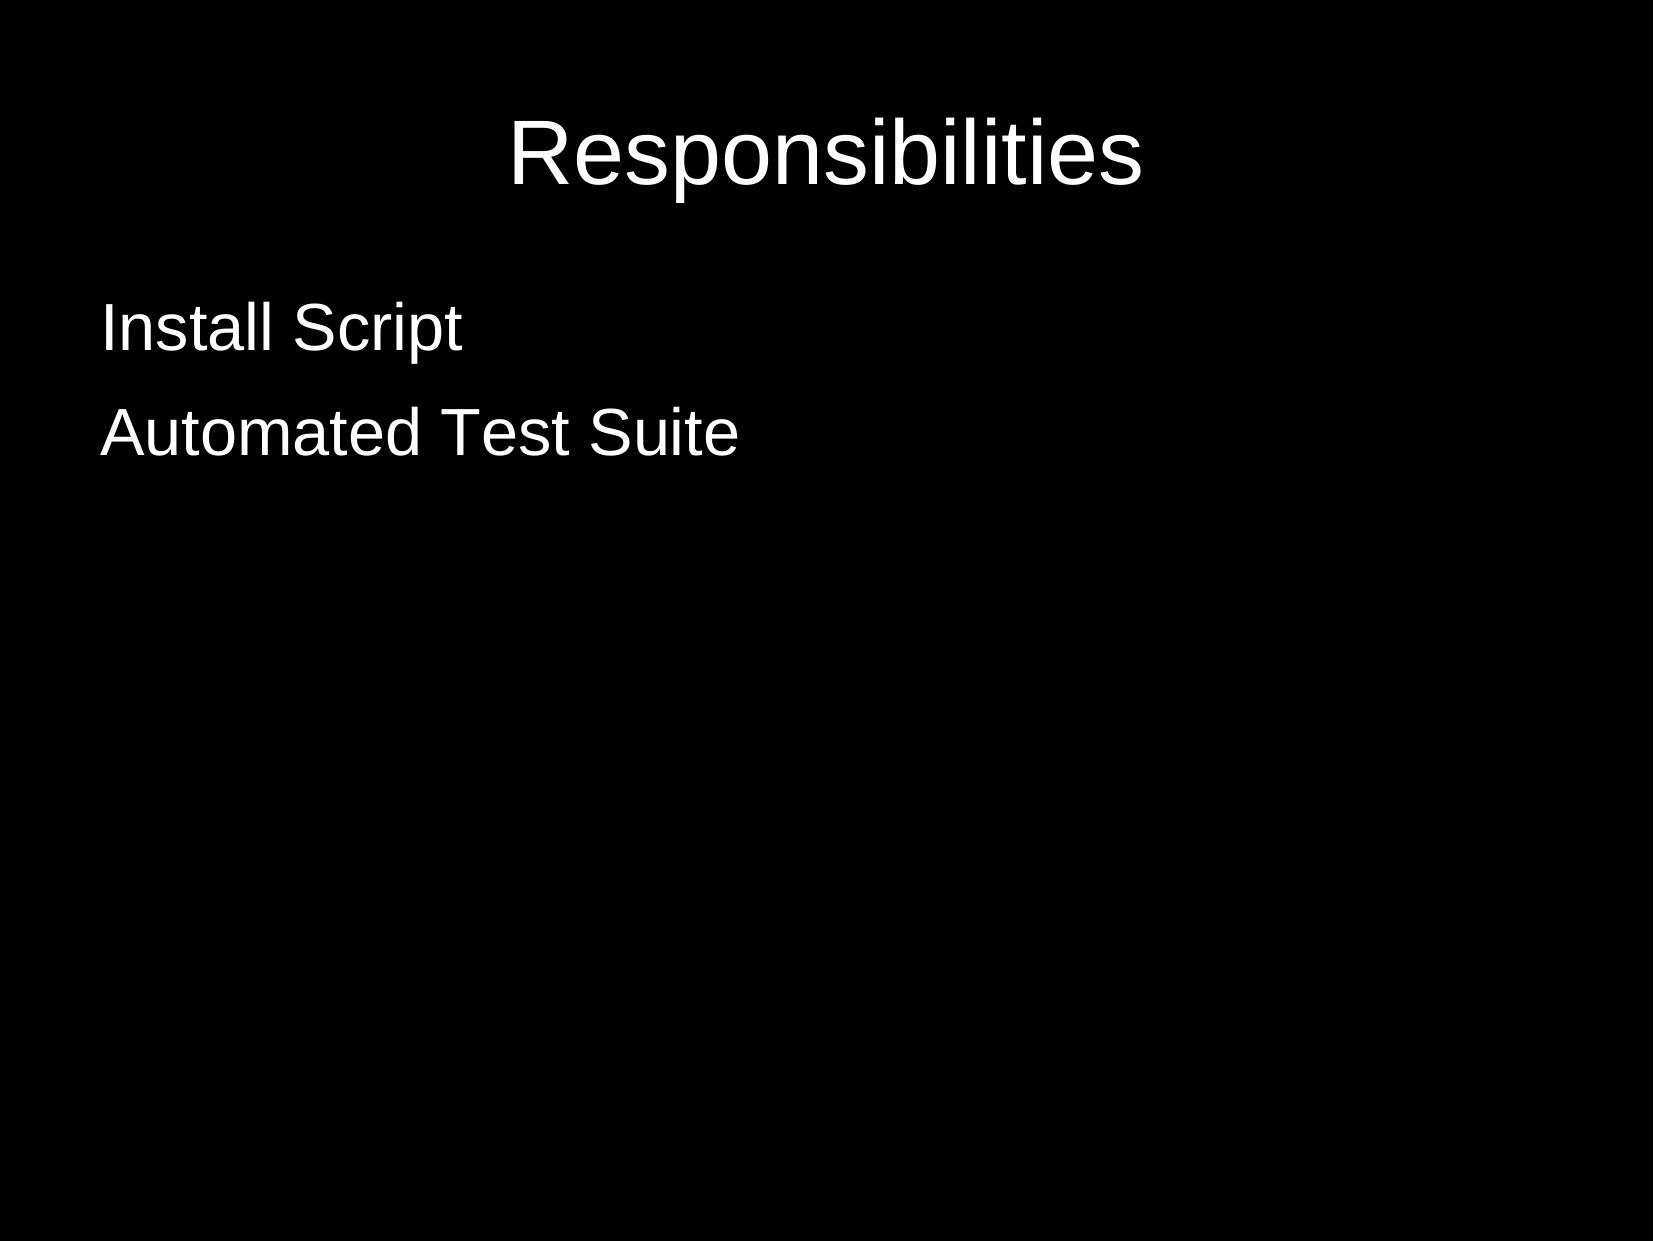

# Responsibilities
Install Script
Automated Test Suite